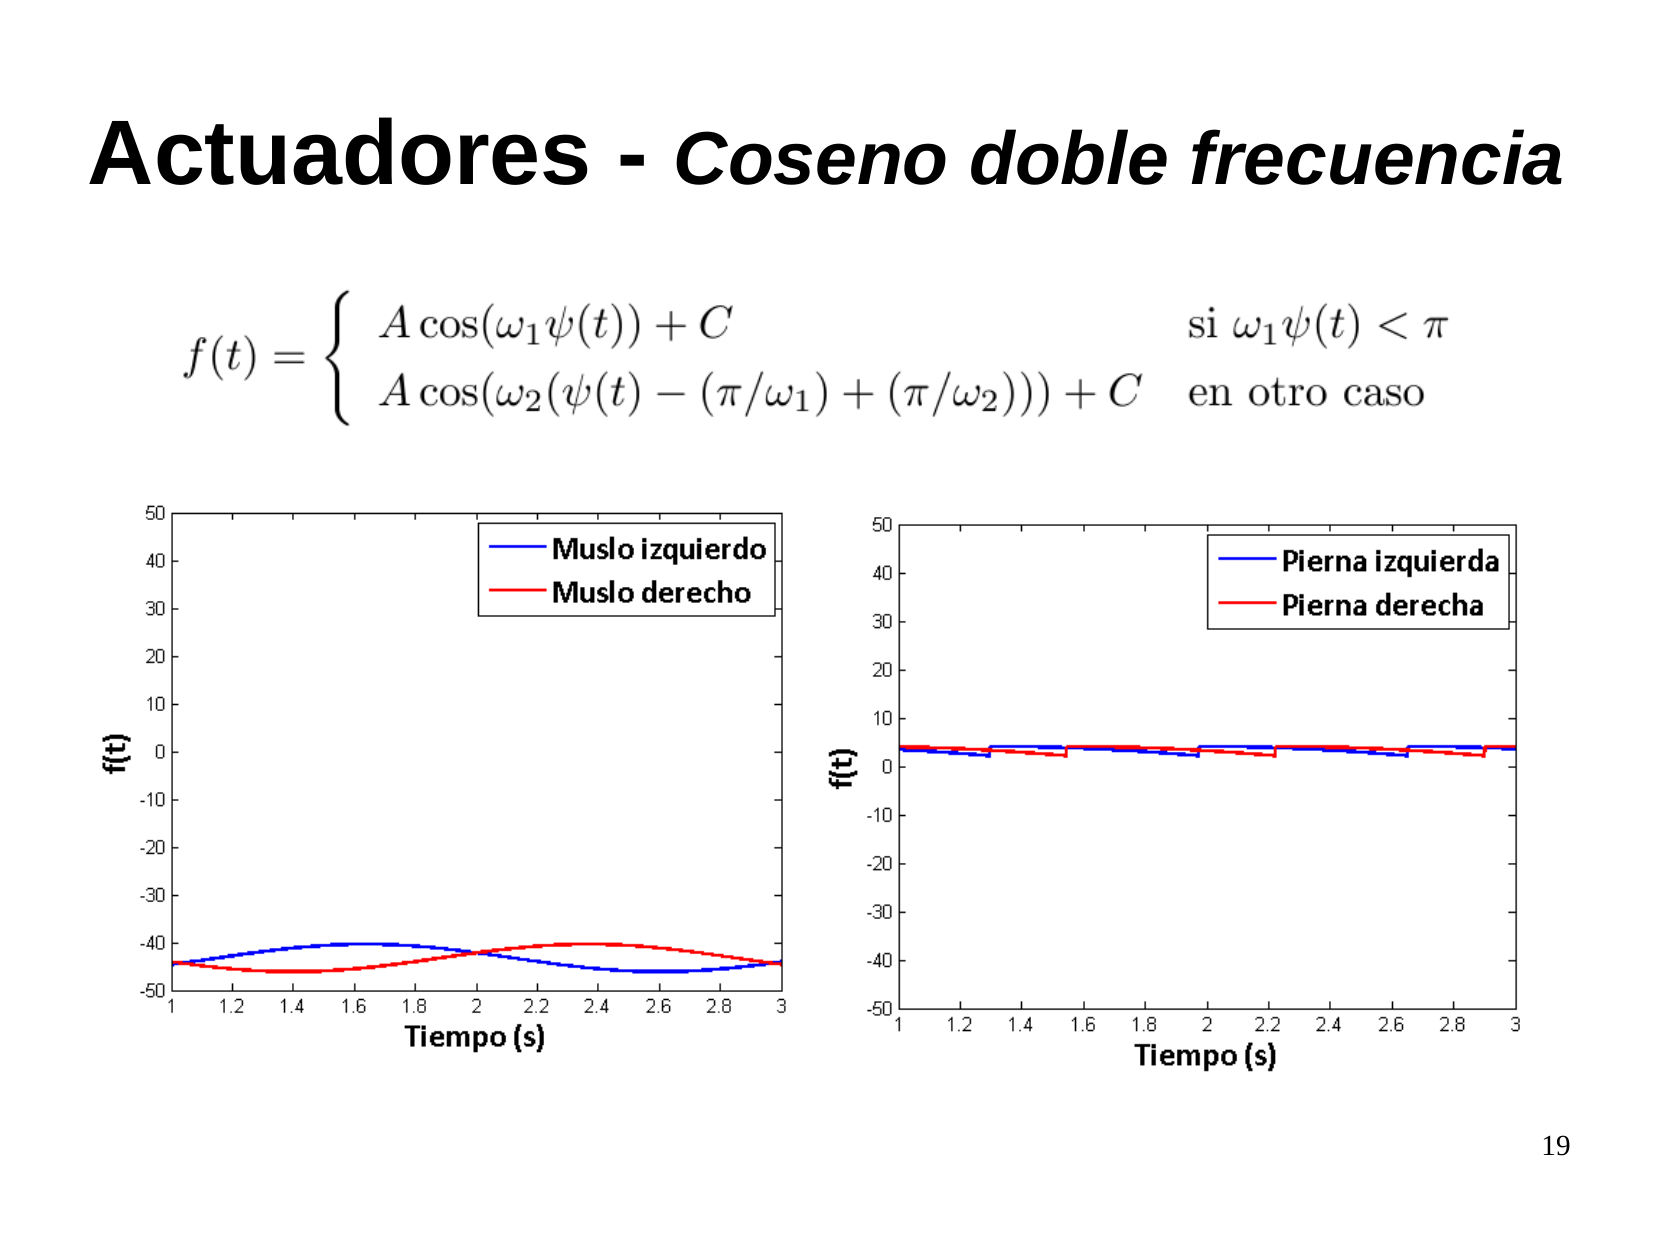

# Actuadores - Coseno doble frecuencia
19